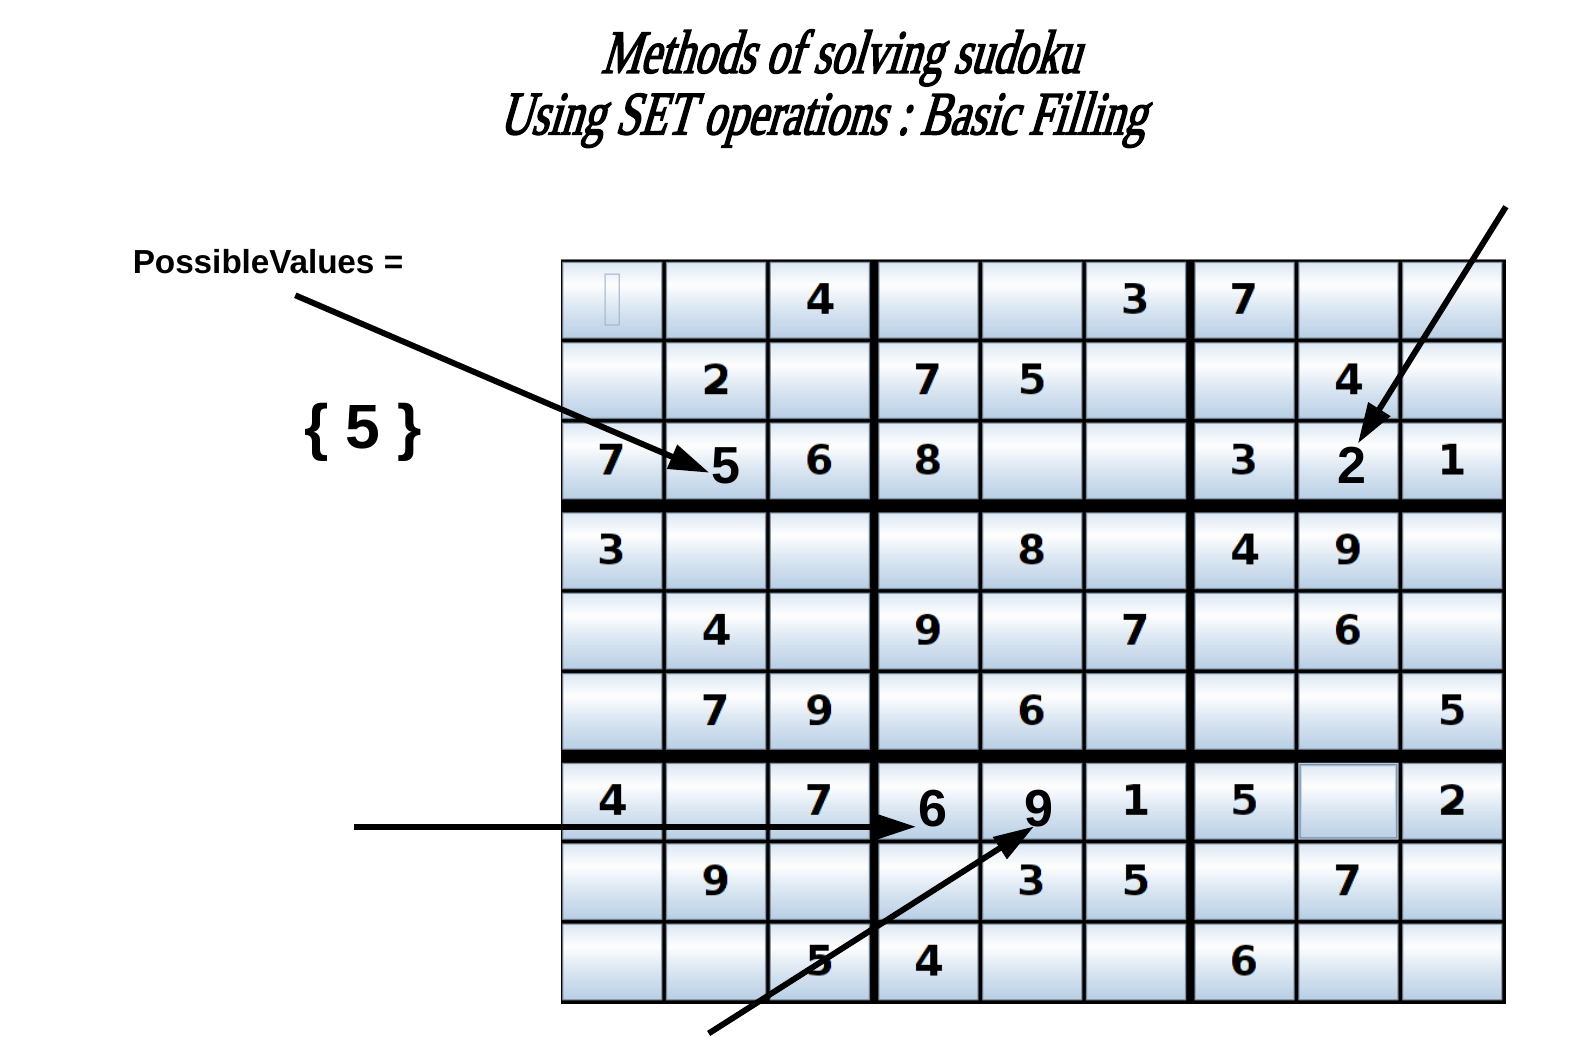

Methods of solving sudoku
Using SET operations : Basic Filling
PossibleValues =
{ 5 }
5
2
6
9